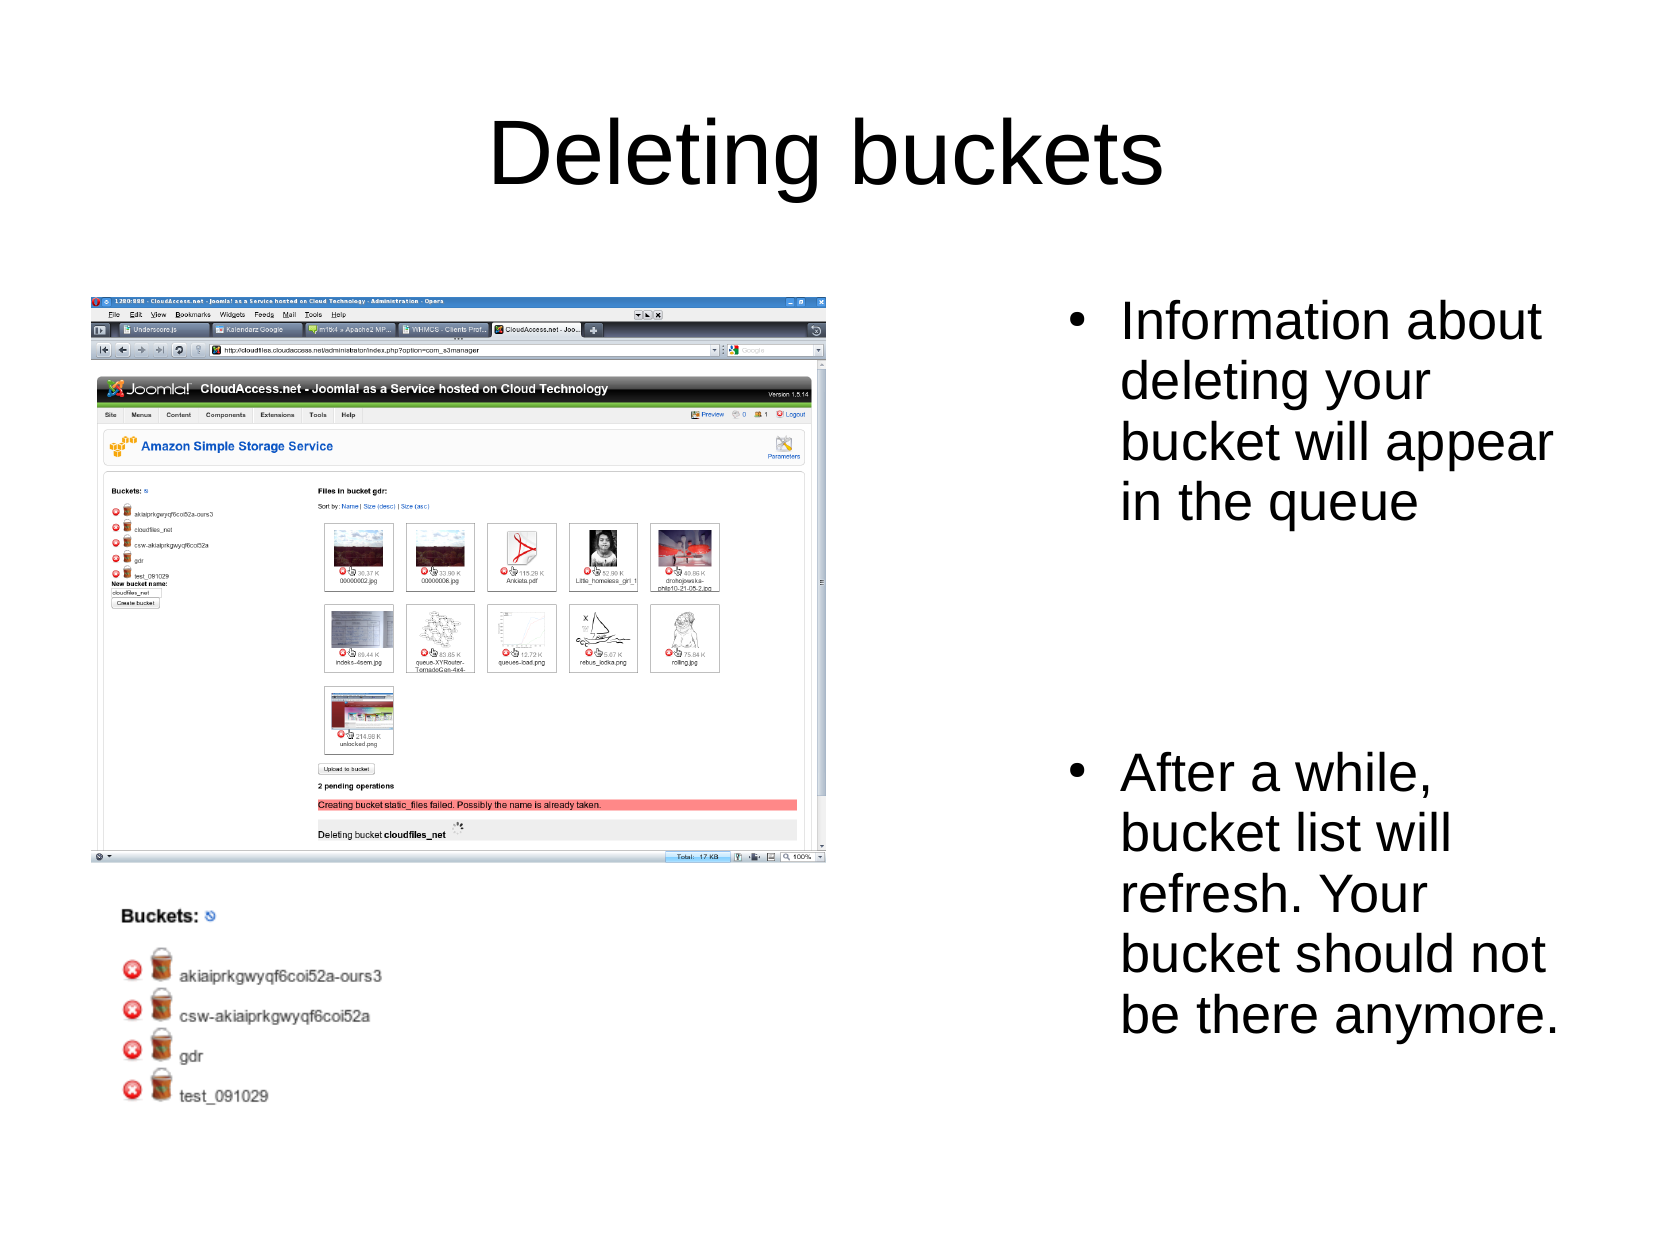

# Deleting buckets
Information about deleting your bucket will appear in the queue
After a while, bucket list will refresh. Your bucket should not be there anymore.